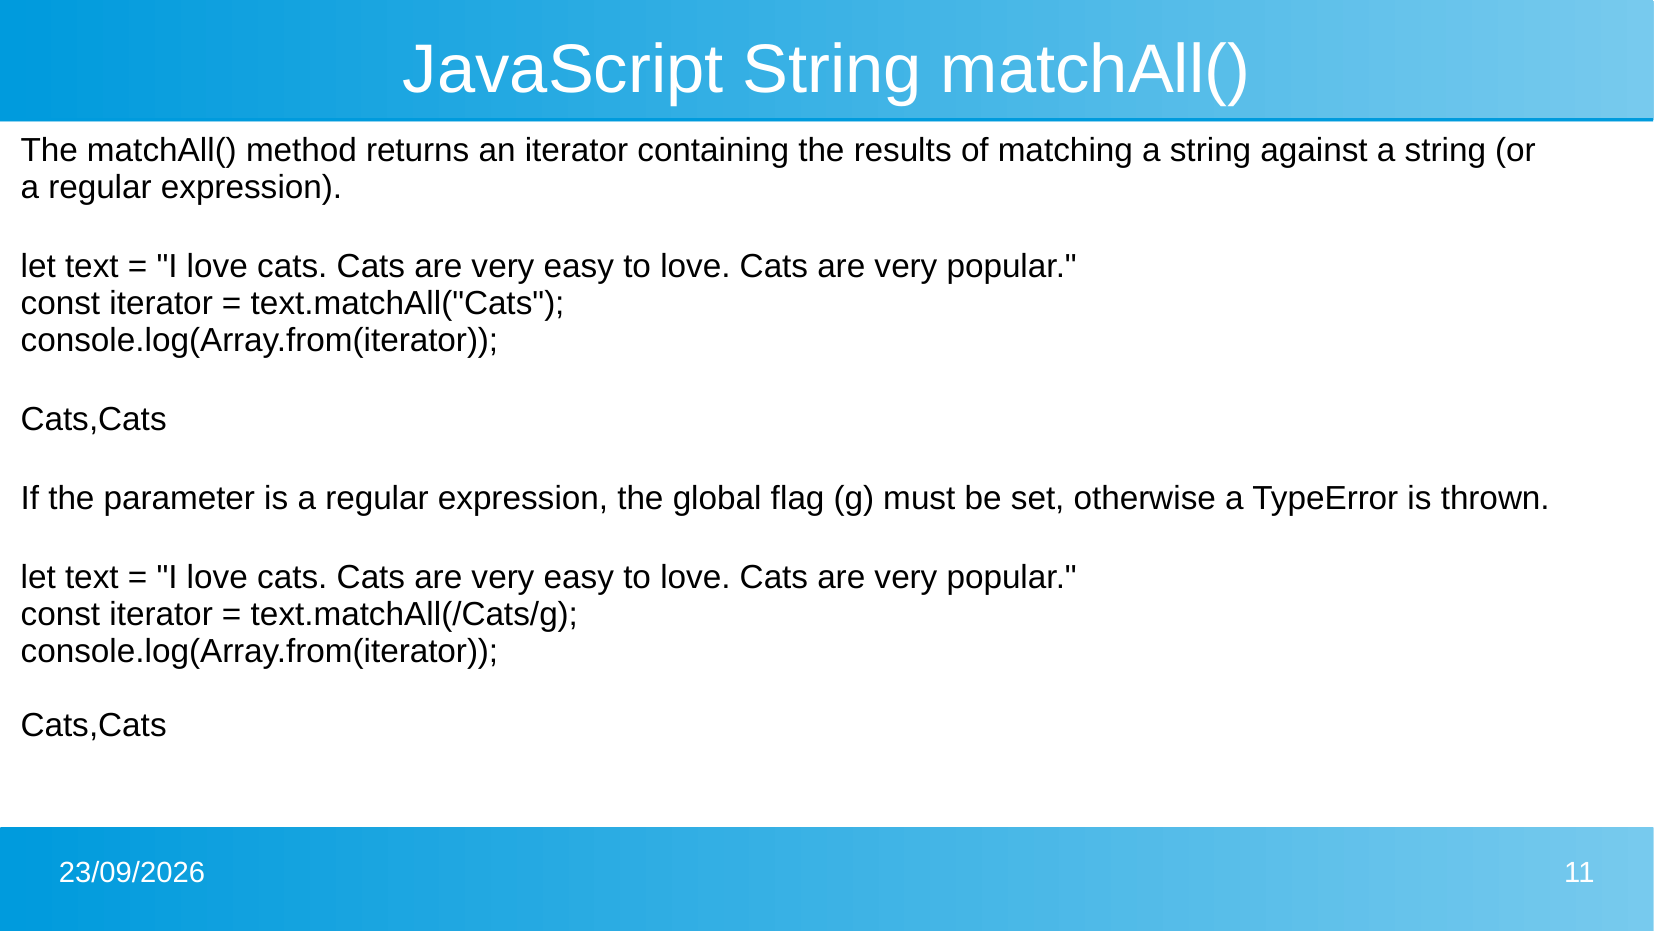

# JavaScript String matchAll()
The matchAll() method returns an iterator containing the results of matching a string against a string (or a regular expression).
let text = "I love cats. Cats are very easy to love. Cats are very popular."
const iterator = text.matchAll("Cats");
console.log(Array.from(iterator));
Cats,Cats
If the parameter is a regular expression, the global flag (g) must be set, otherwise a TypeError is thrown.
let text = "I love cats. Cats are very easy to love. Cats are very popular."
const iterator = text.matchAll(/Cats/g);
console.log(Array.from(iterator));
Cats,Cats
11